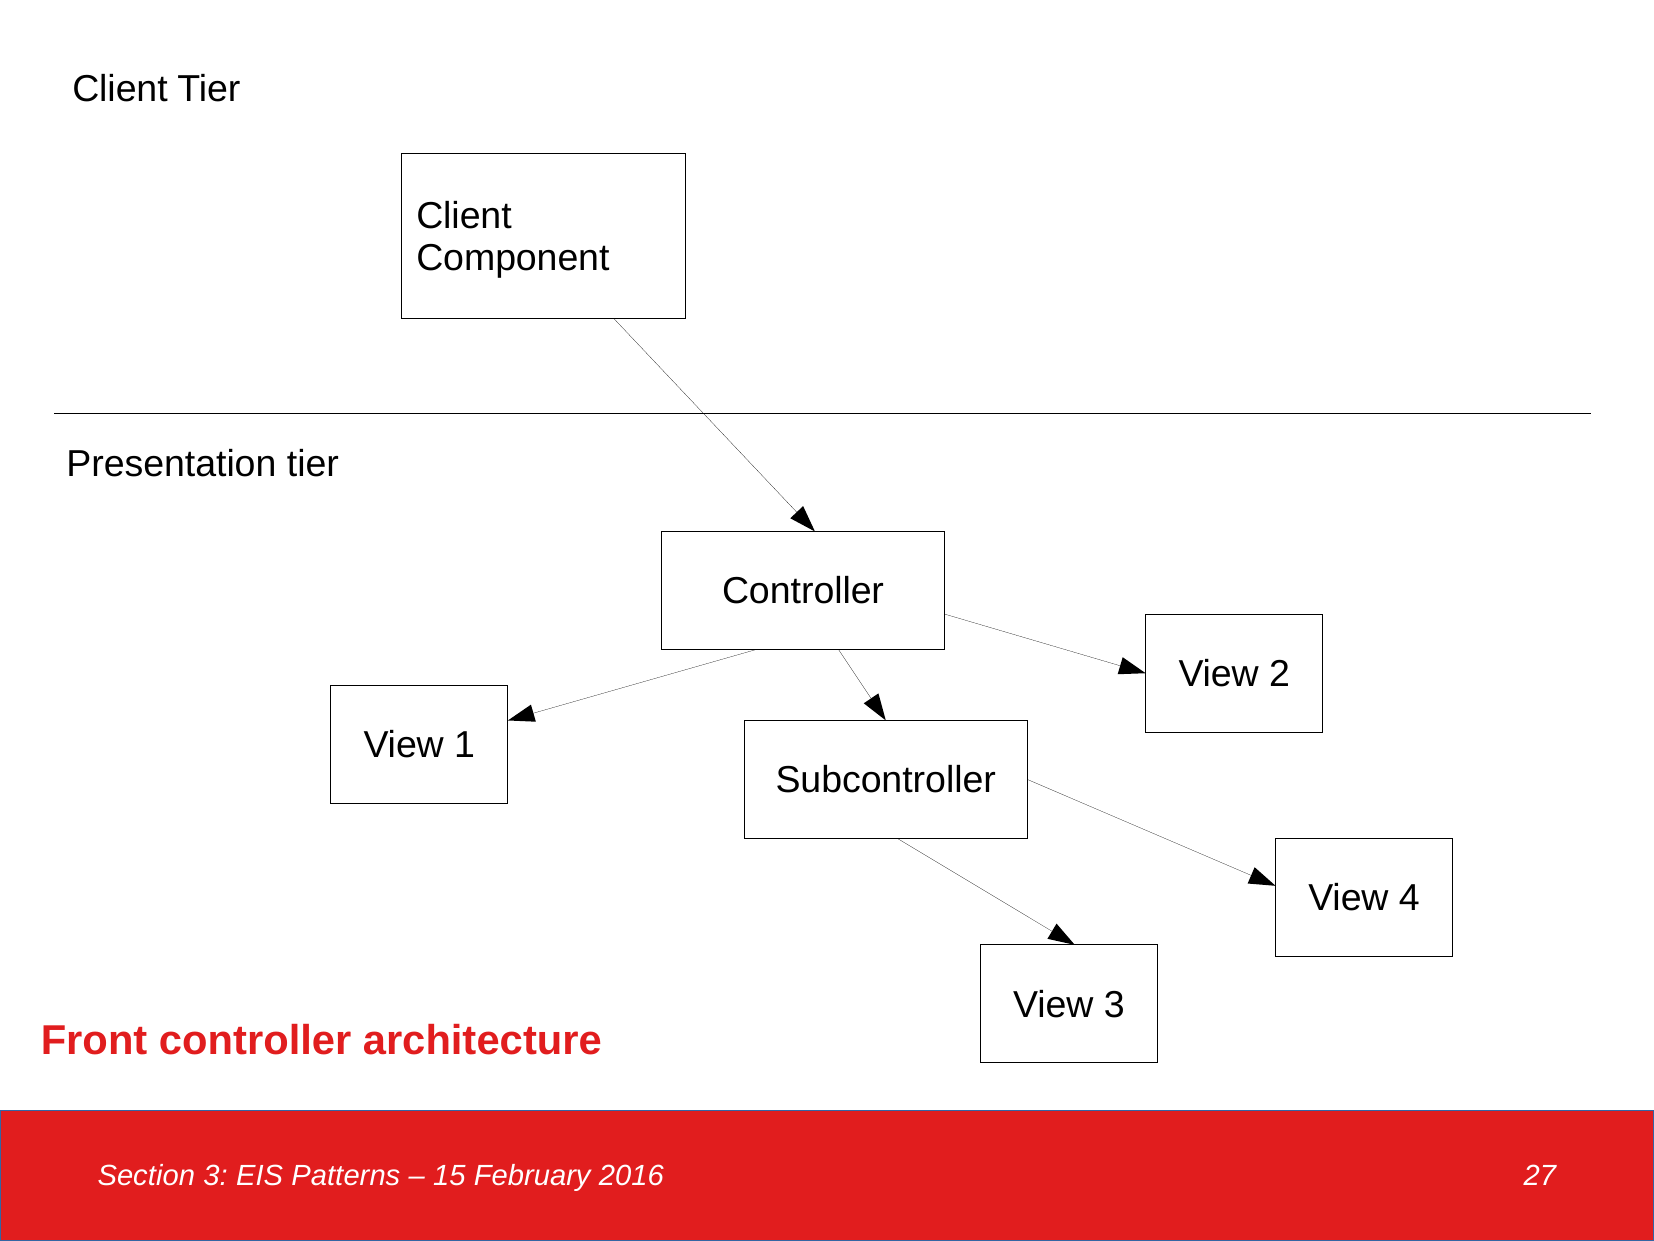

Client Tier
Client
Component
Presentation tier
Controller
View 2
View 1
Subcontroller
View 4
View 3
Front controller architecture